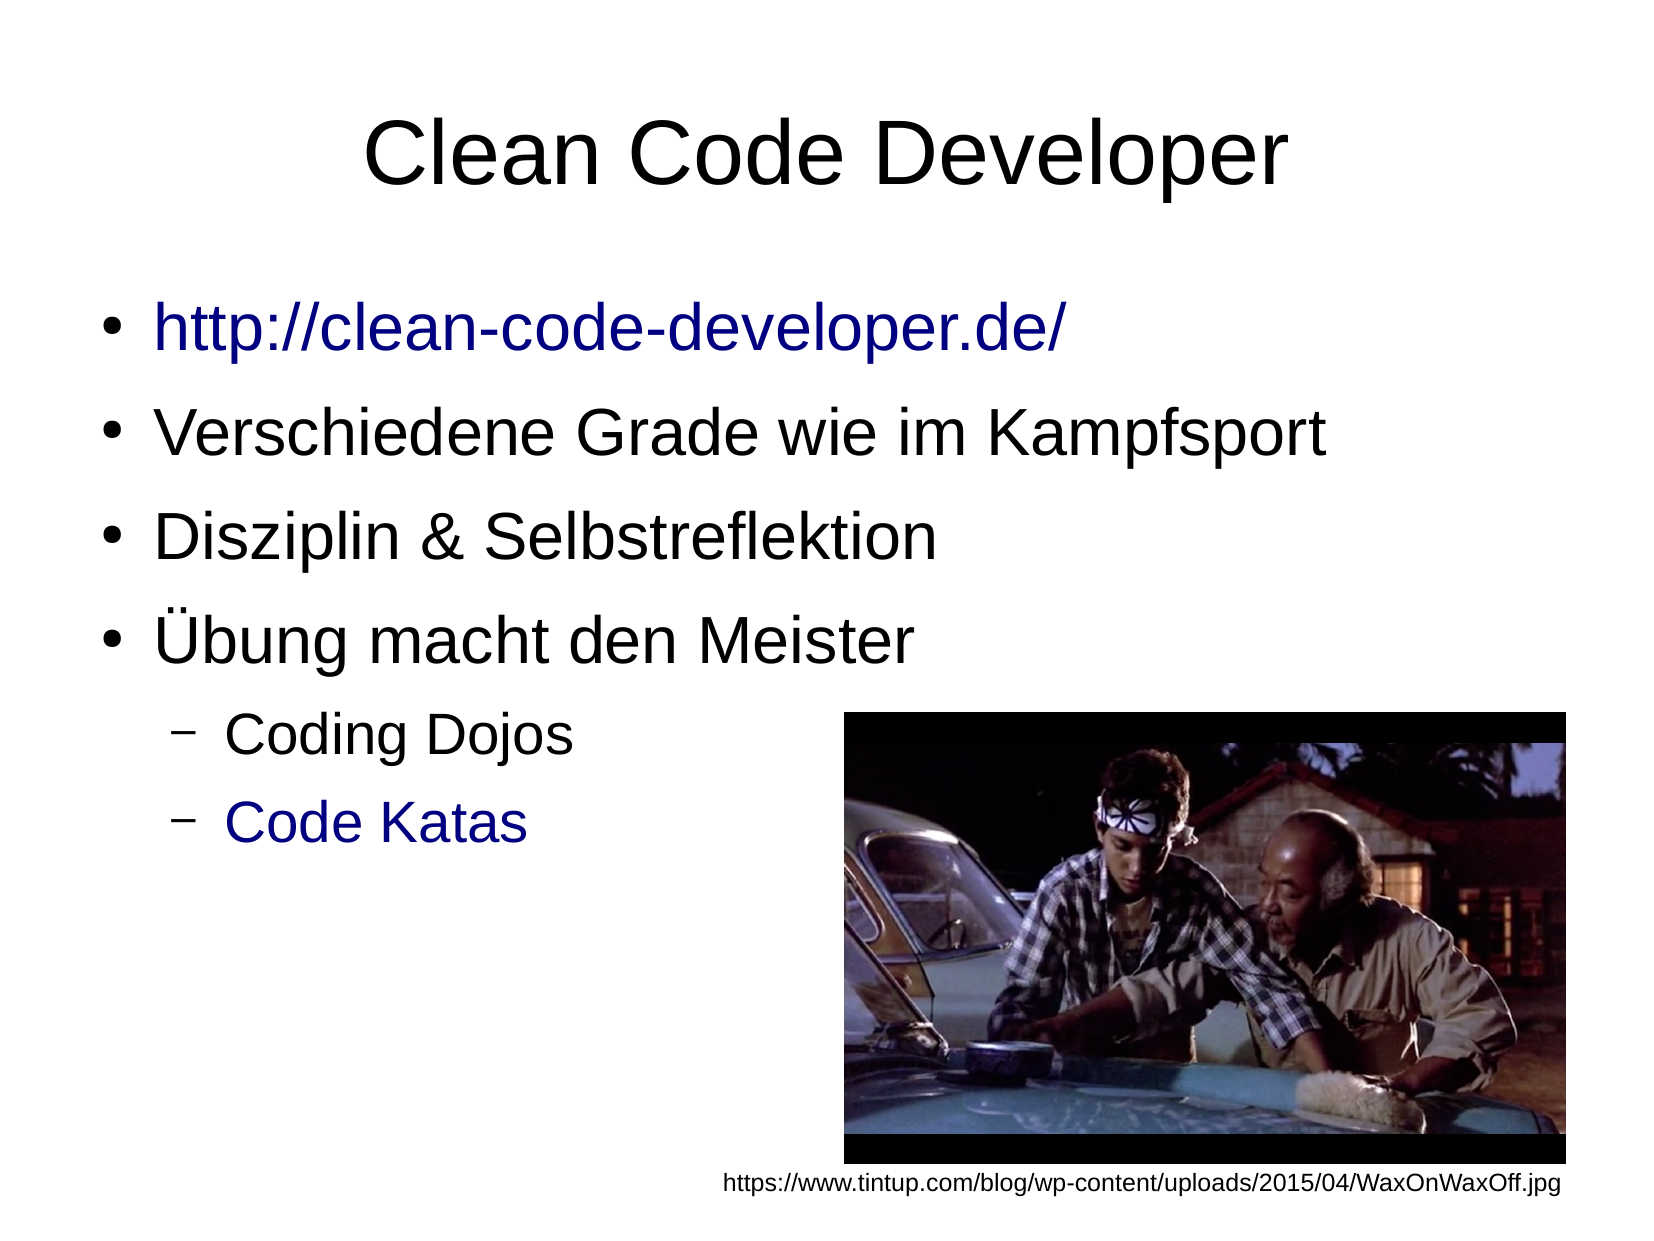

# Clean Code Developer
http://clean-code-developer.de/
Verschiedene Grade wie im Kampfsport
Disziplin & Selbstreflektion
Übung macht den Meister
Coding Dojos
Code Katas
https://www.tintup.com/blog/wp-content/uploads/2015/04/WaxOnWaxOff.jpg